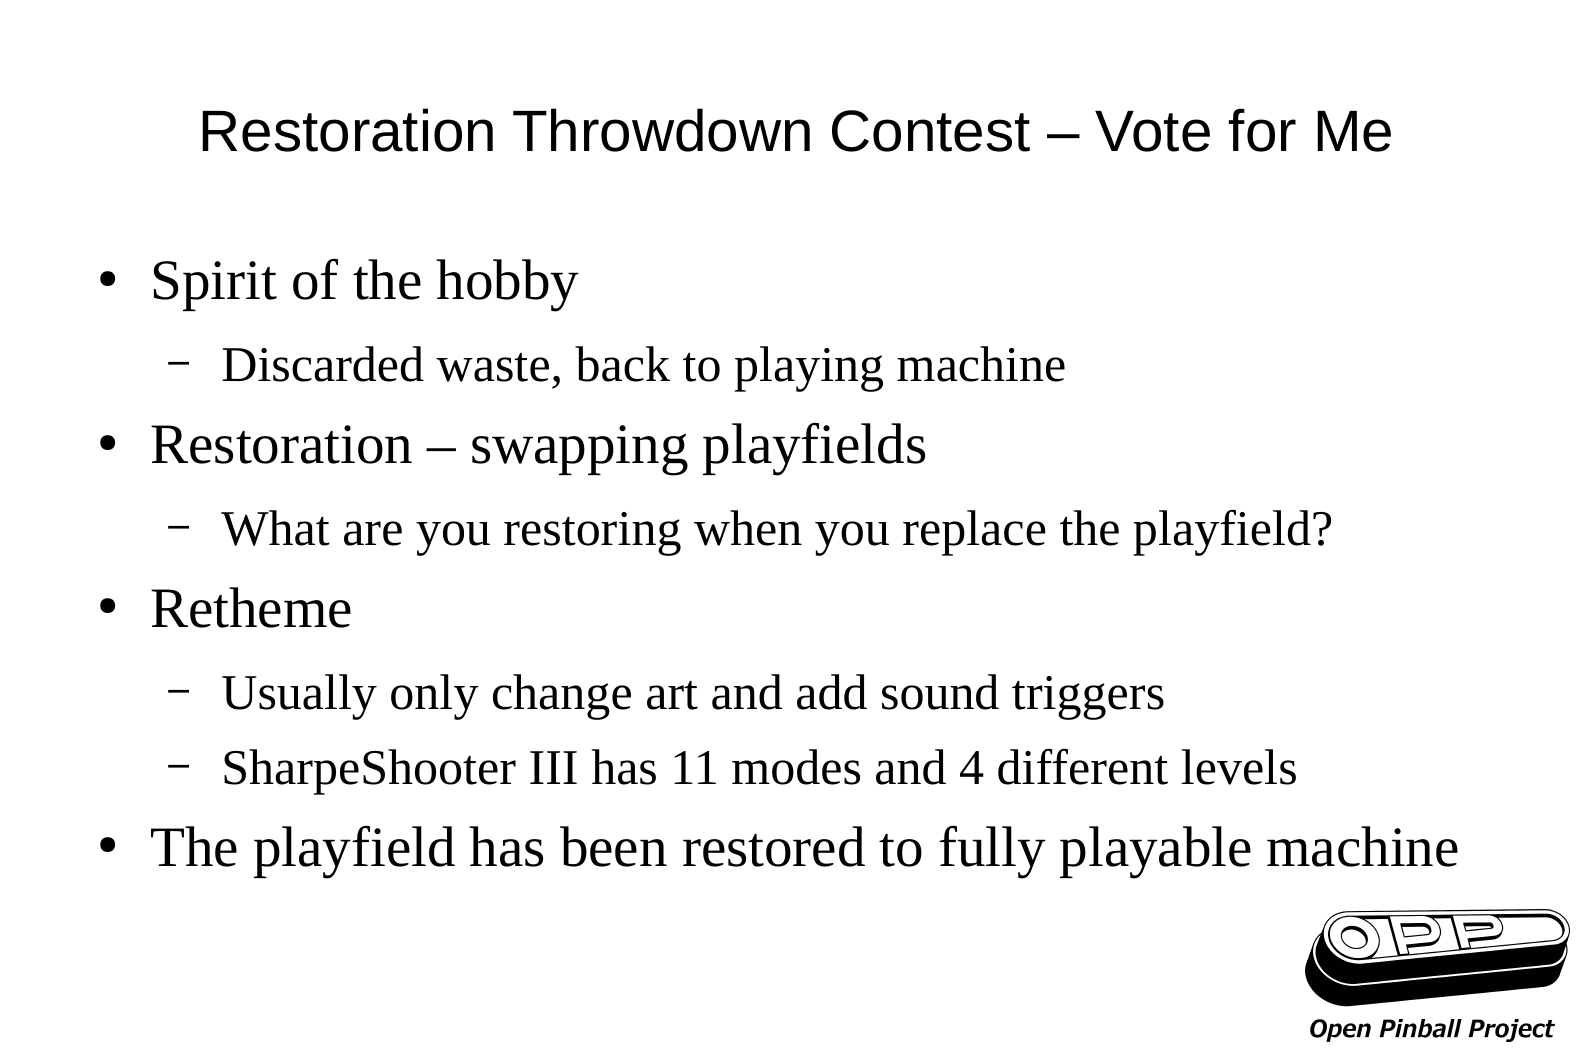

# Restoration Throwdown Contest – Vote for Me
Spirit of the hobby
Discarded waste, back to playing machine
Restoration – swapping playfields
What are you restoring when you replace the playfield?
Retheme
Usually only change art and add sound triggers
SharpeShooter III has 11 modes and 4 different levels
The playfield has been restored to fully playable machine